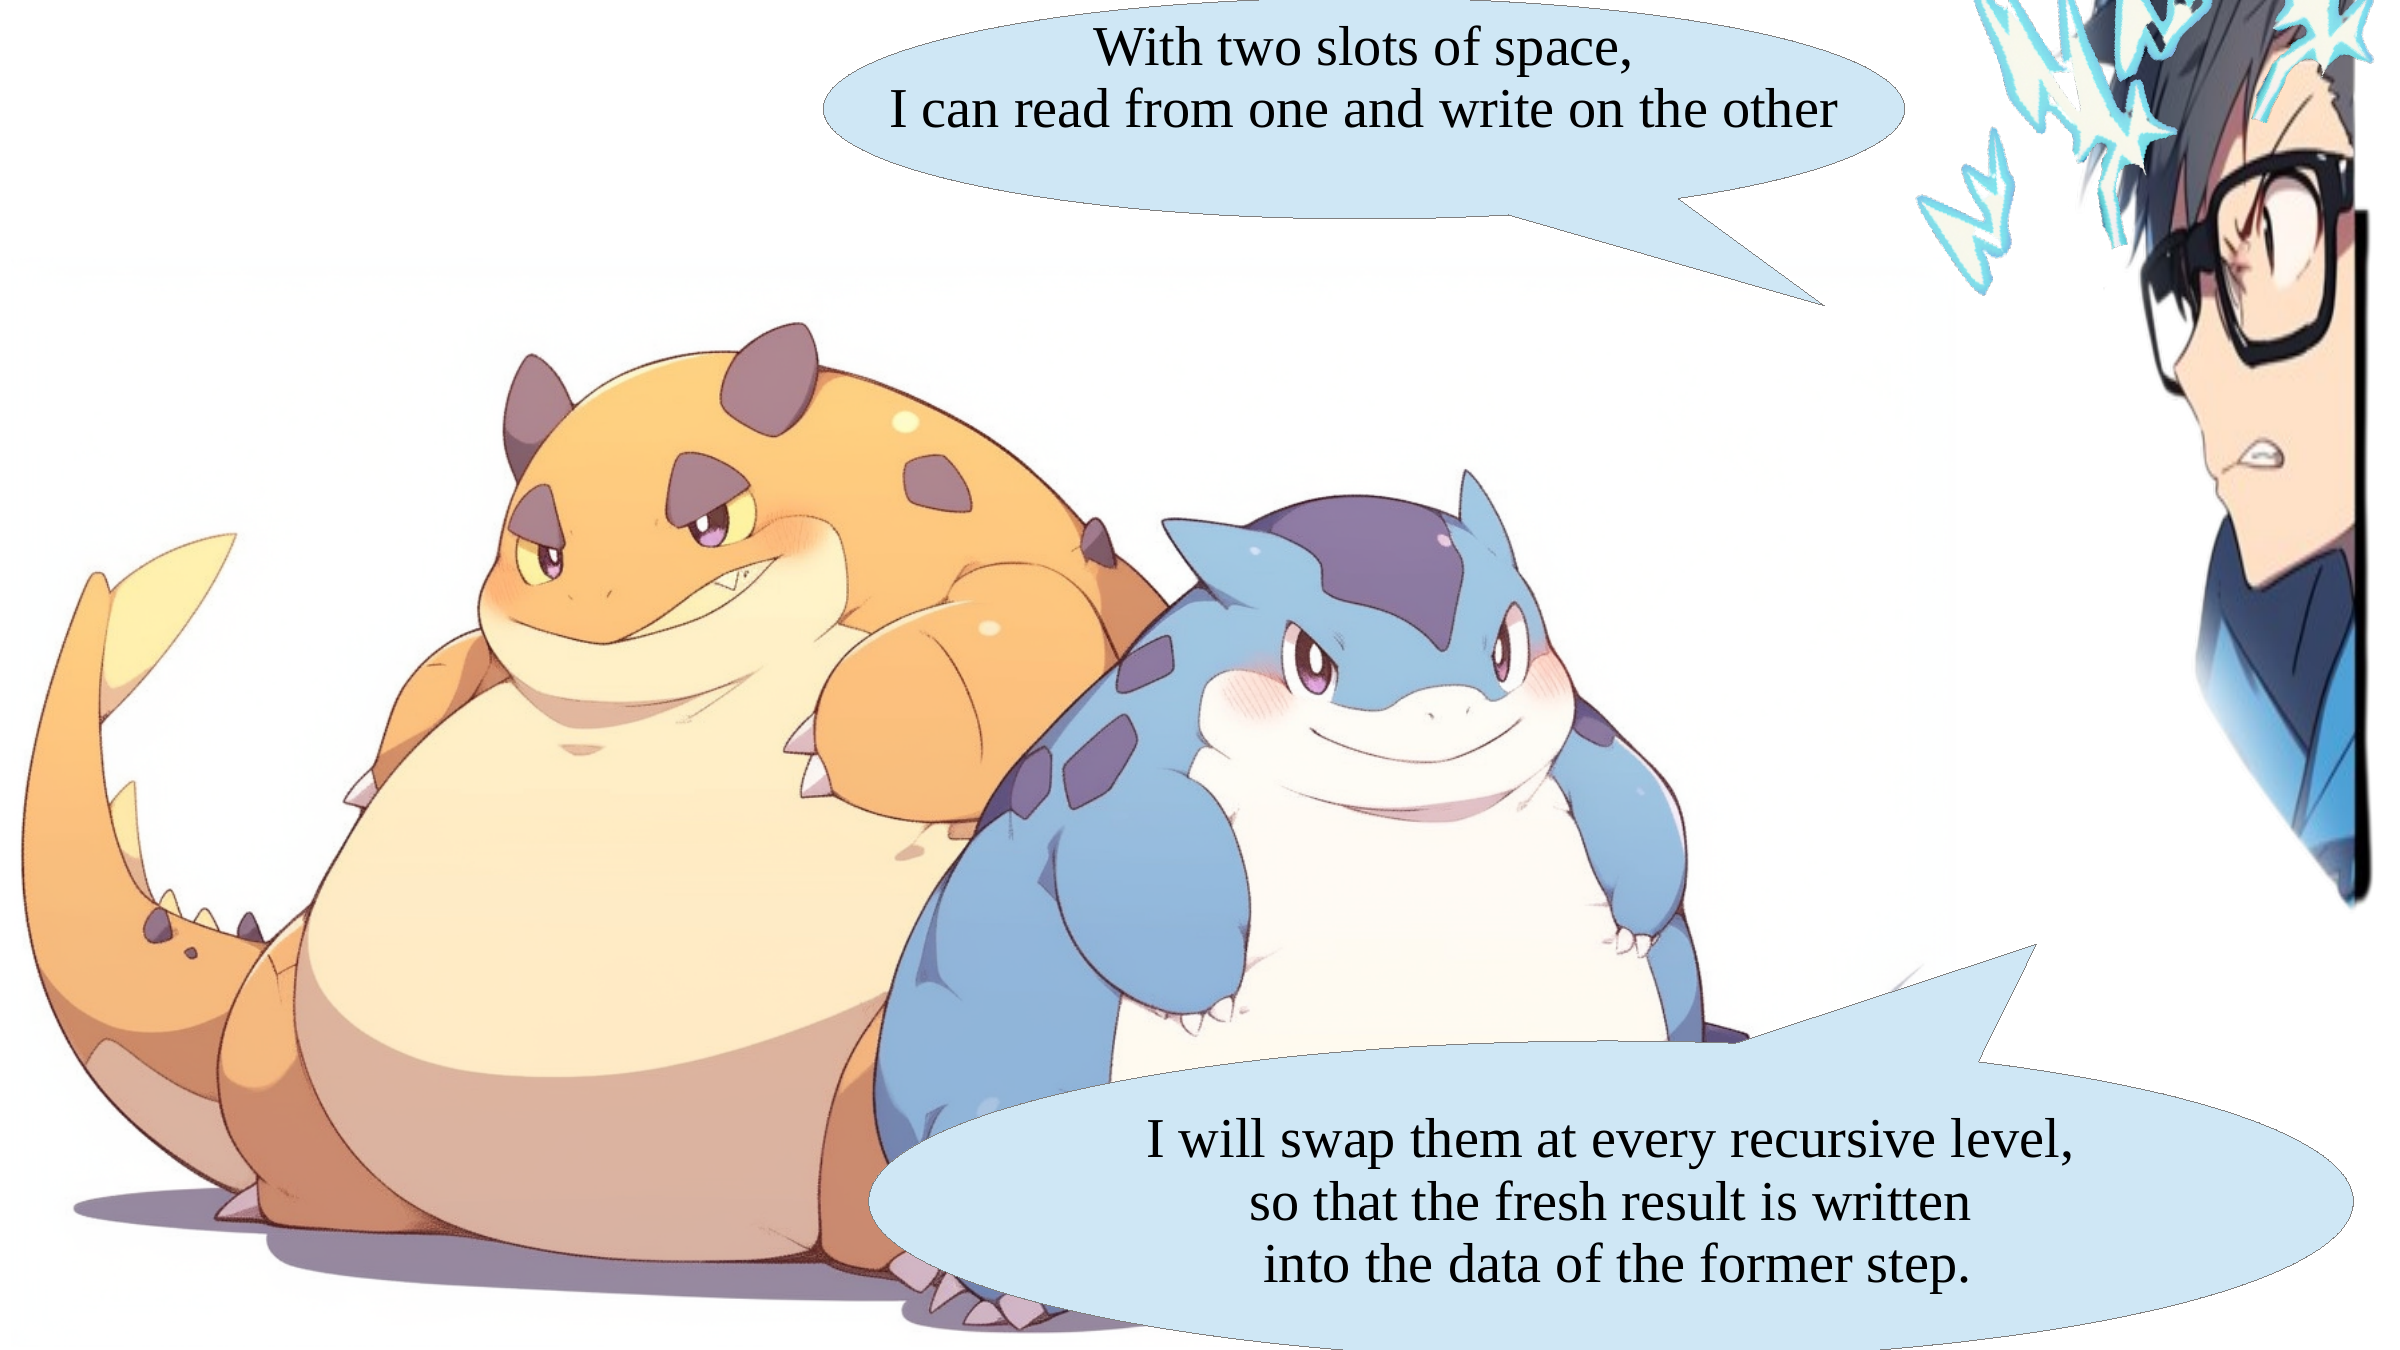

With two slots of space,
I can read from one and write on the other
I will swap them at every recursive level,
so that the fresh result is written
 into the data of the former step.